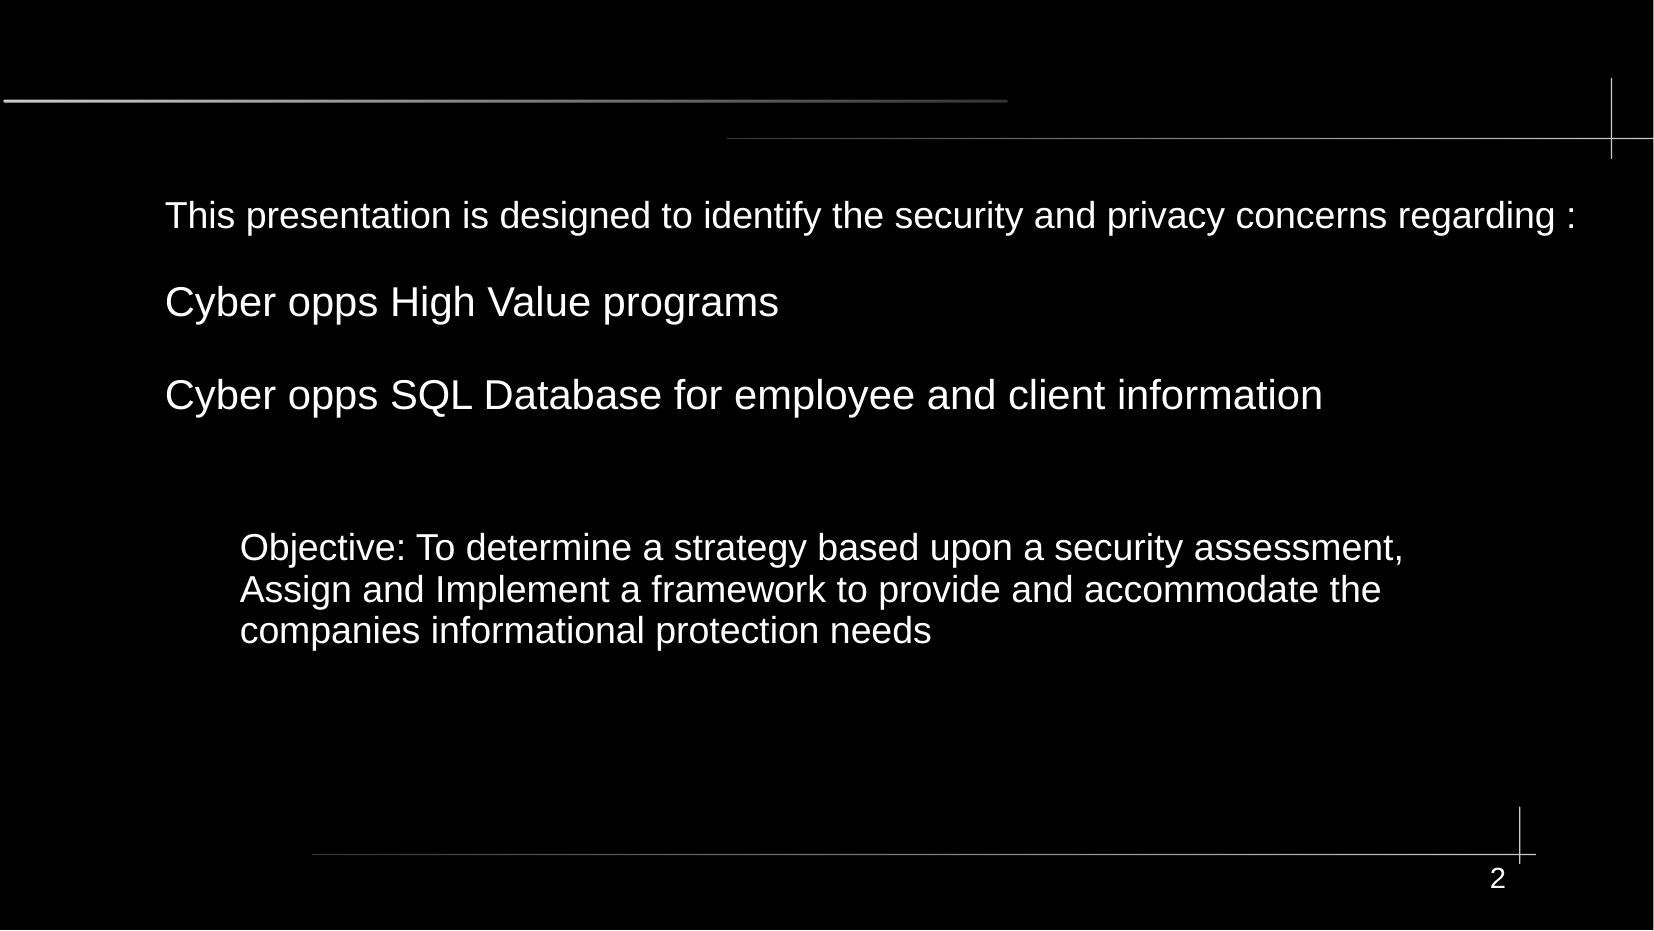

This presentation is designed to identify the security and privacy concerns regarding :
Cyber opps High Value programs
Cyber opps SQL Database for employee and client information
Objective: To determine a strategy based upon a security assessment,
Assign and Implement a framework to provide and accommodate the companies informational protection needs
2